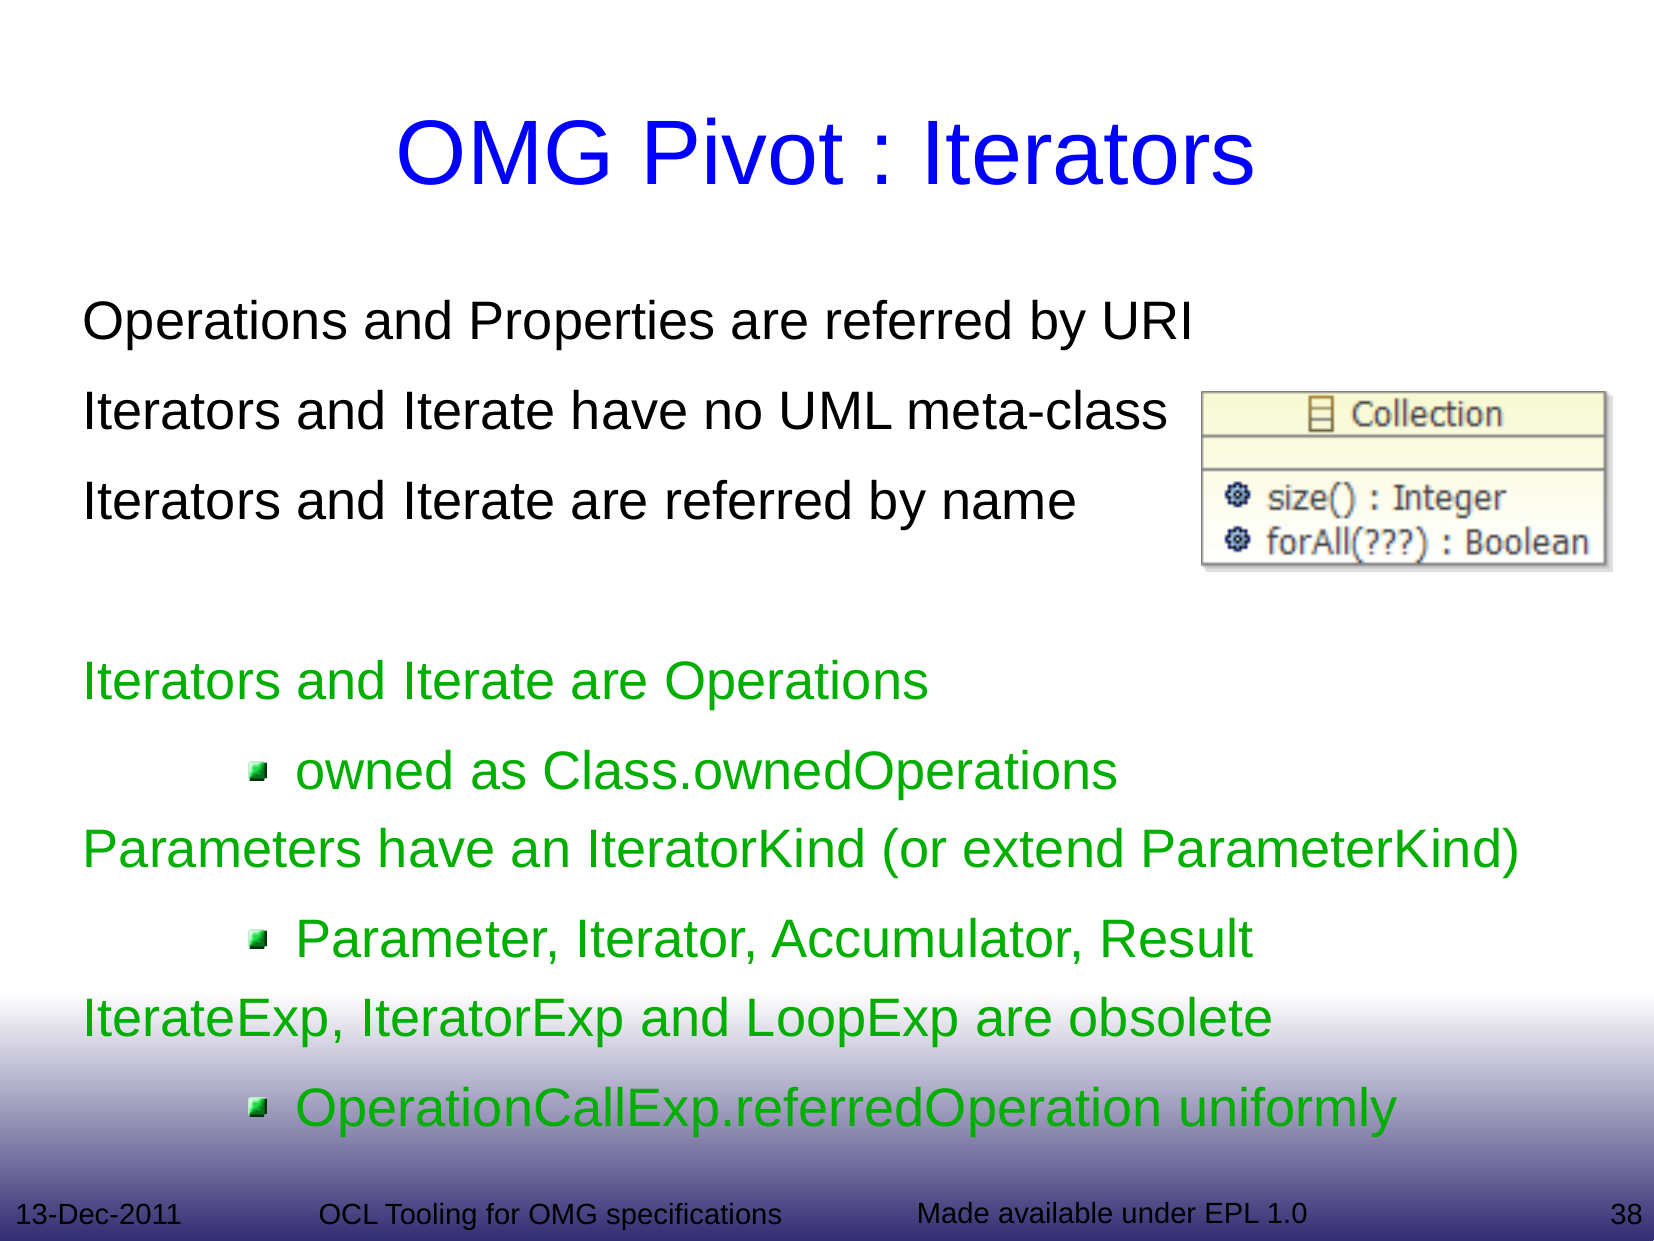

# OMG Pivot : Iterators
Operations and Properties are referred by URI
Iterators and Iterate have no UML meta-class
Iterators and Iterate are referred by name
Iterators and Iterate are Operations
owned as Class.ownedOperations
Parameters have an IteratorKind (or extend ParameterKind)
Parameter, Iterator, Accumulator, Result
IterateExp, IteratorExp and LoopExp are obsolete
OperationCallExp.referredOperation uniformly
13-Dec-2011
OCL Tooling for OMG specifications
38